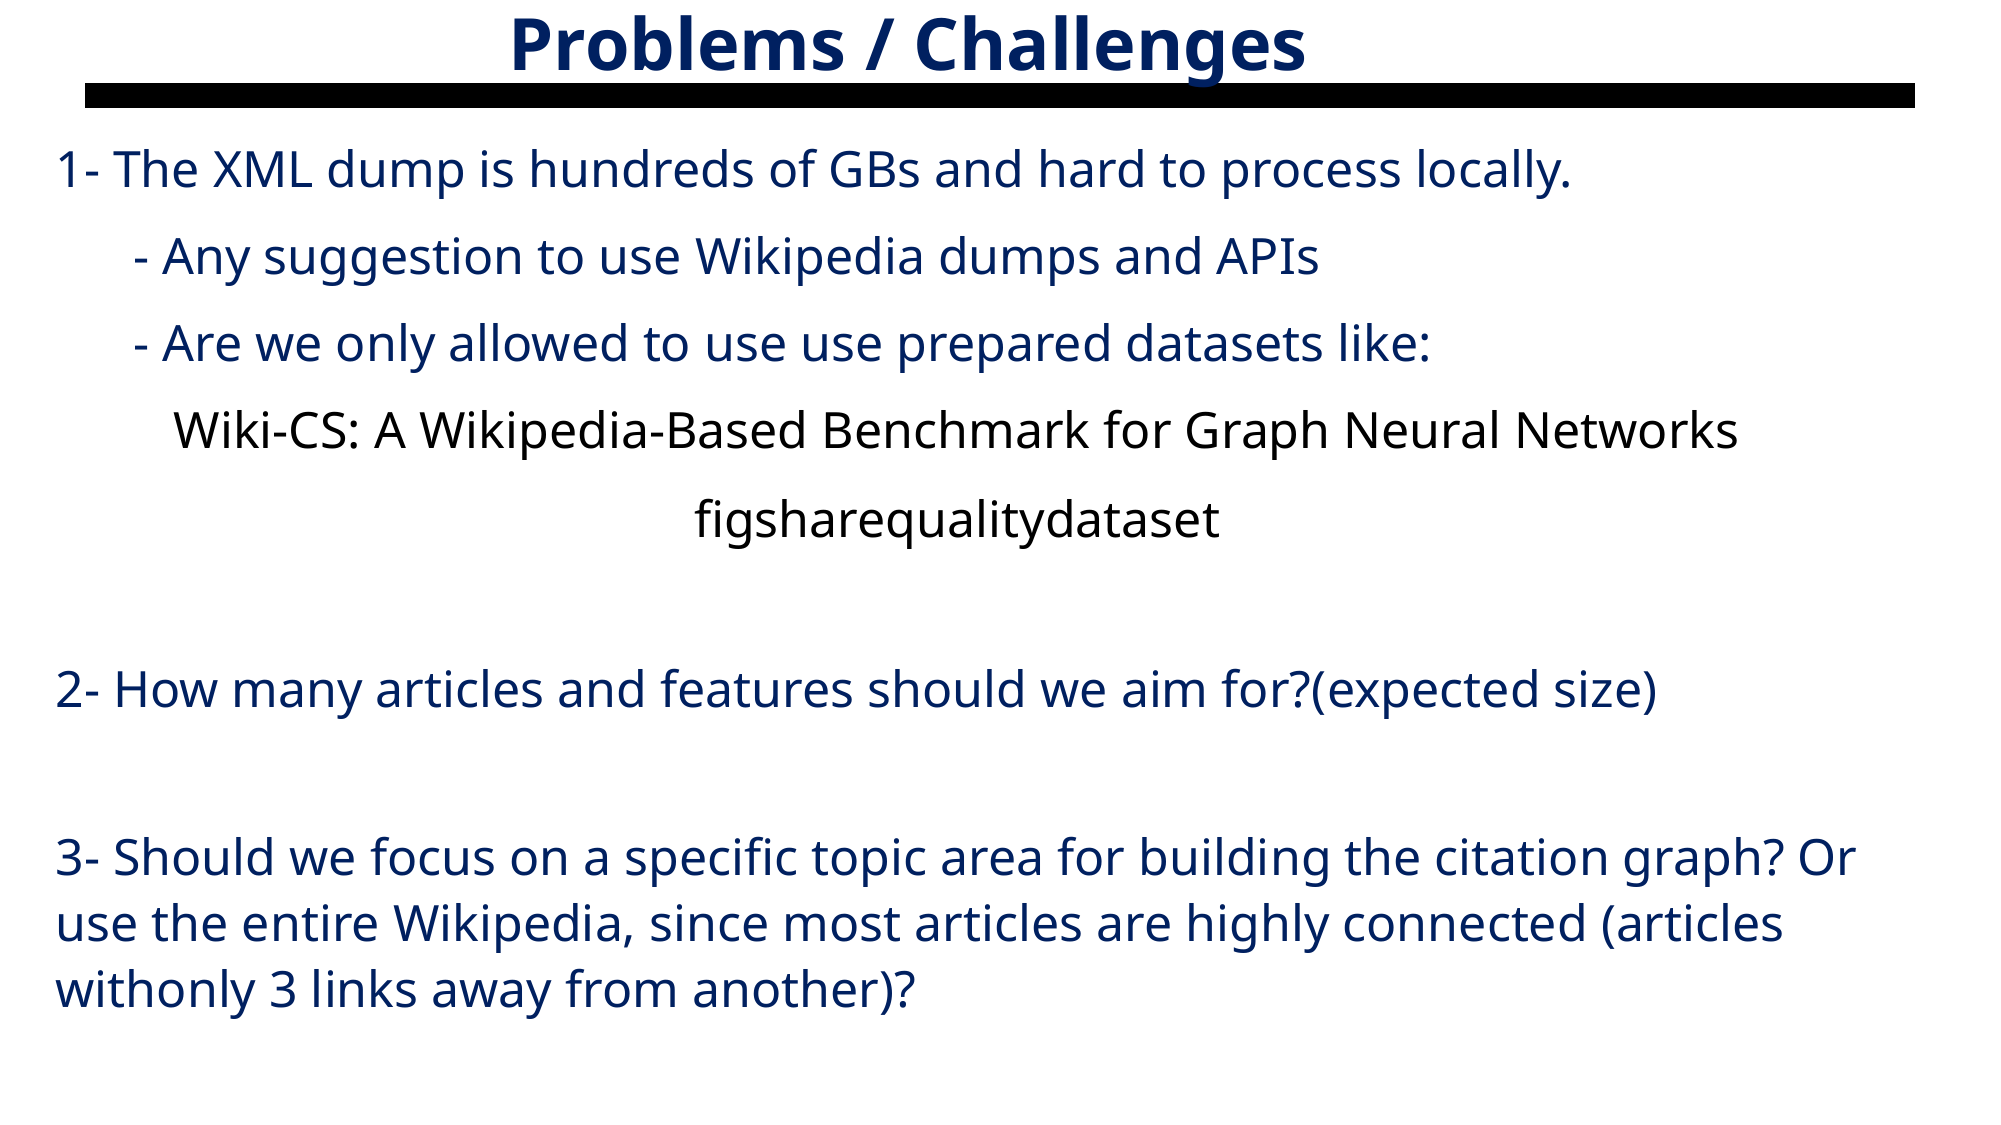

# Problems / Challenges
1- The XML dump is hundreds of GBs and hard to process locally.
 - Any suggestion to use Wikipedia dumps and APIs
 - Are we only allowed to use use prepared datasets like:
Wiki-CS: A Wikipedia-Based Benchmark for Graph Neural Networks
figsharequalitydataset
2- How many articles and features should we aim for?(expected size)
3- Should we focus on a specific topic area for building the citation graph? Or use the entire Wikipedia, since most articles are highly connected (articles withonly 3 links away from another)?